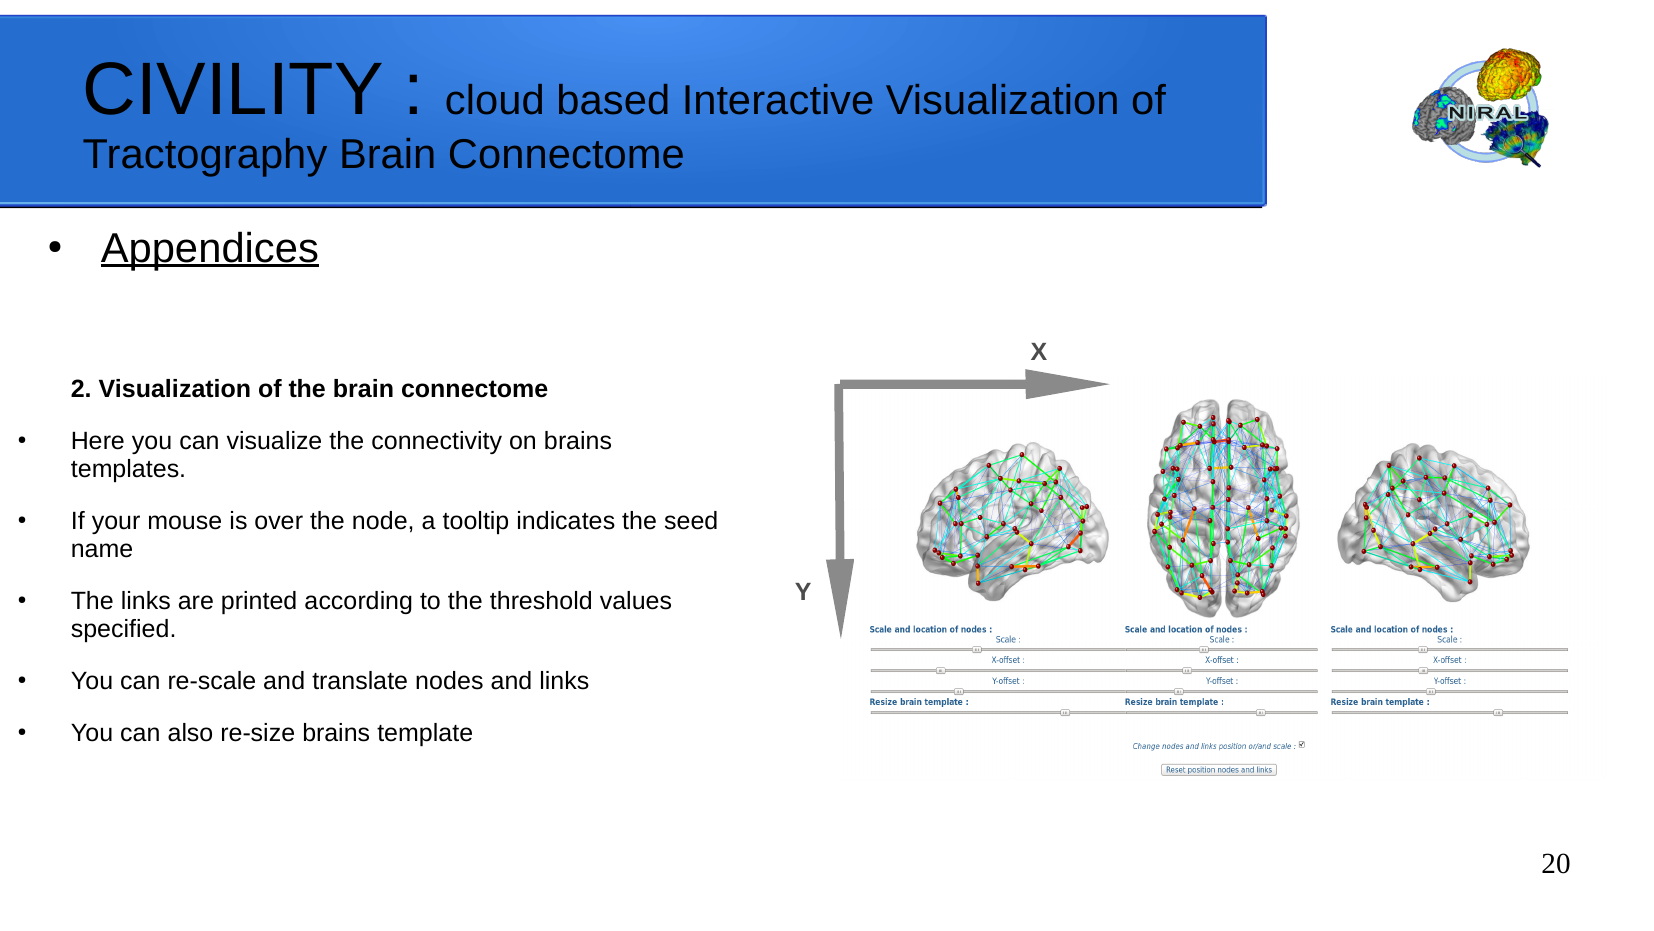

CIVILITY : cloud based Interactive Visualization of Tractography Brain Connectome
# Appendices
X
2. Visualization of the brain connectome
Here you can visualize the connectivity on brains templates.
If your mouse is over the node, a tooltip indicates the seed name
The links are printed according to the threshold values specified.
You can re-scale and translate nodes and links
You can also re-size brains template
Y
20